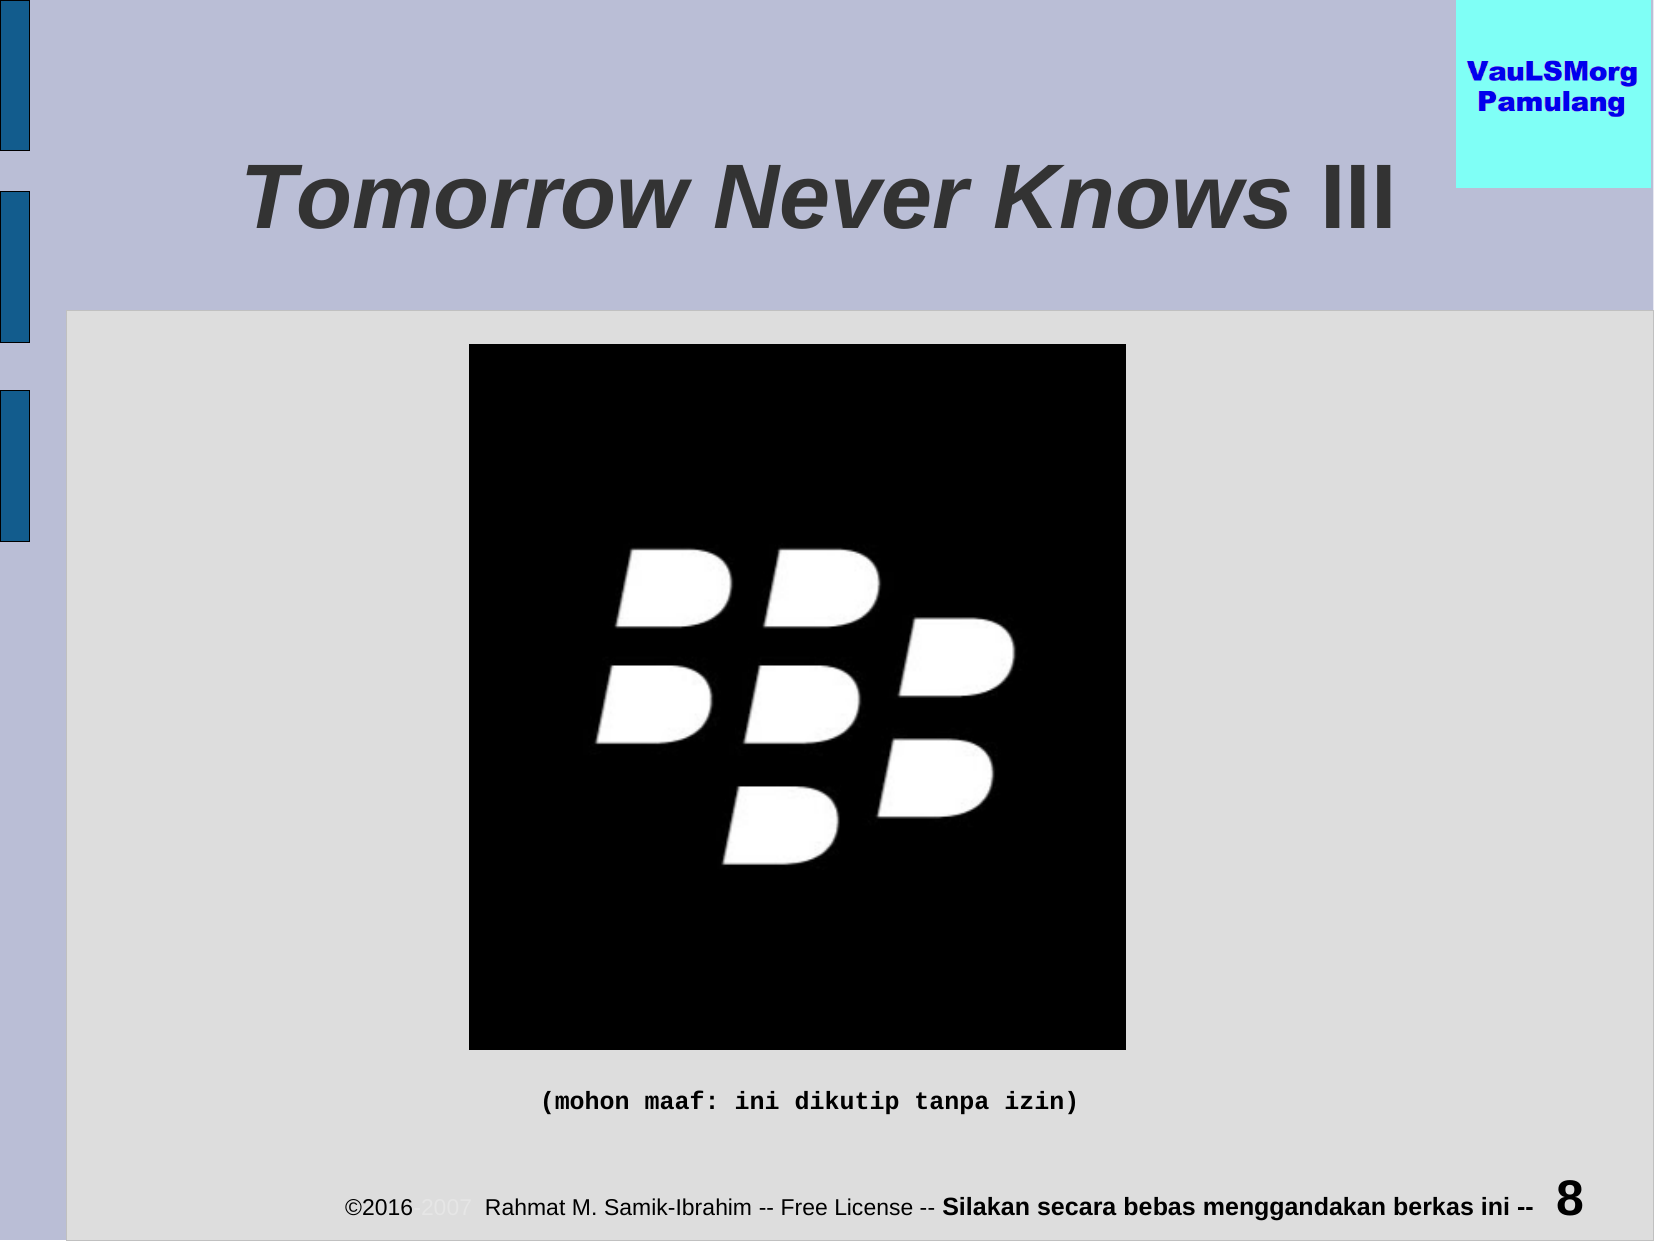

# Tomorrow Never Knows III
(mohon maaf: ini dikutip tanpa izin)